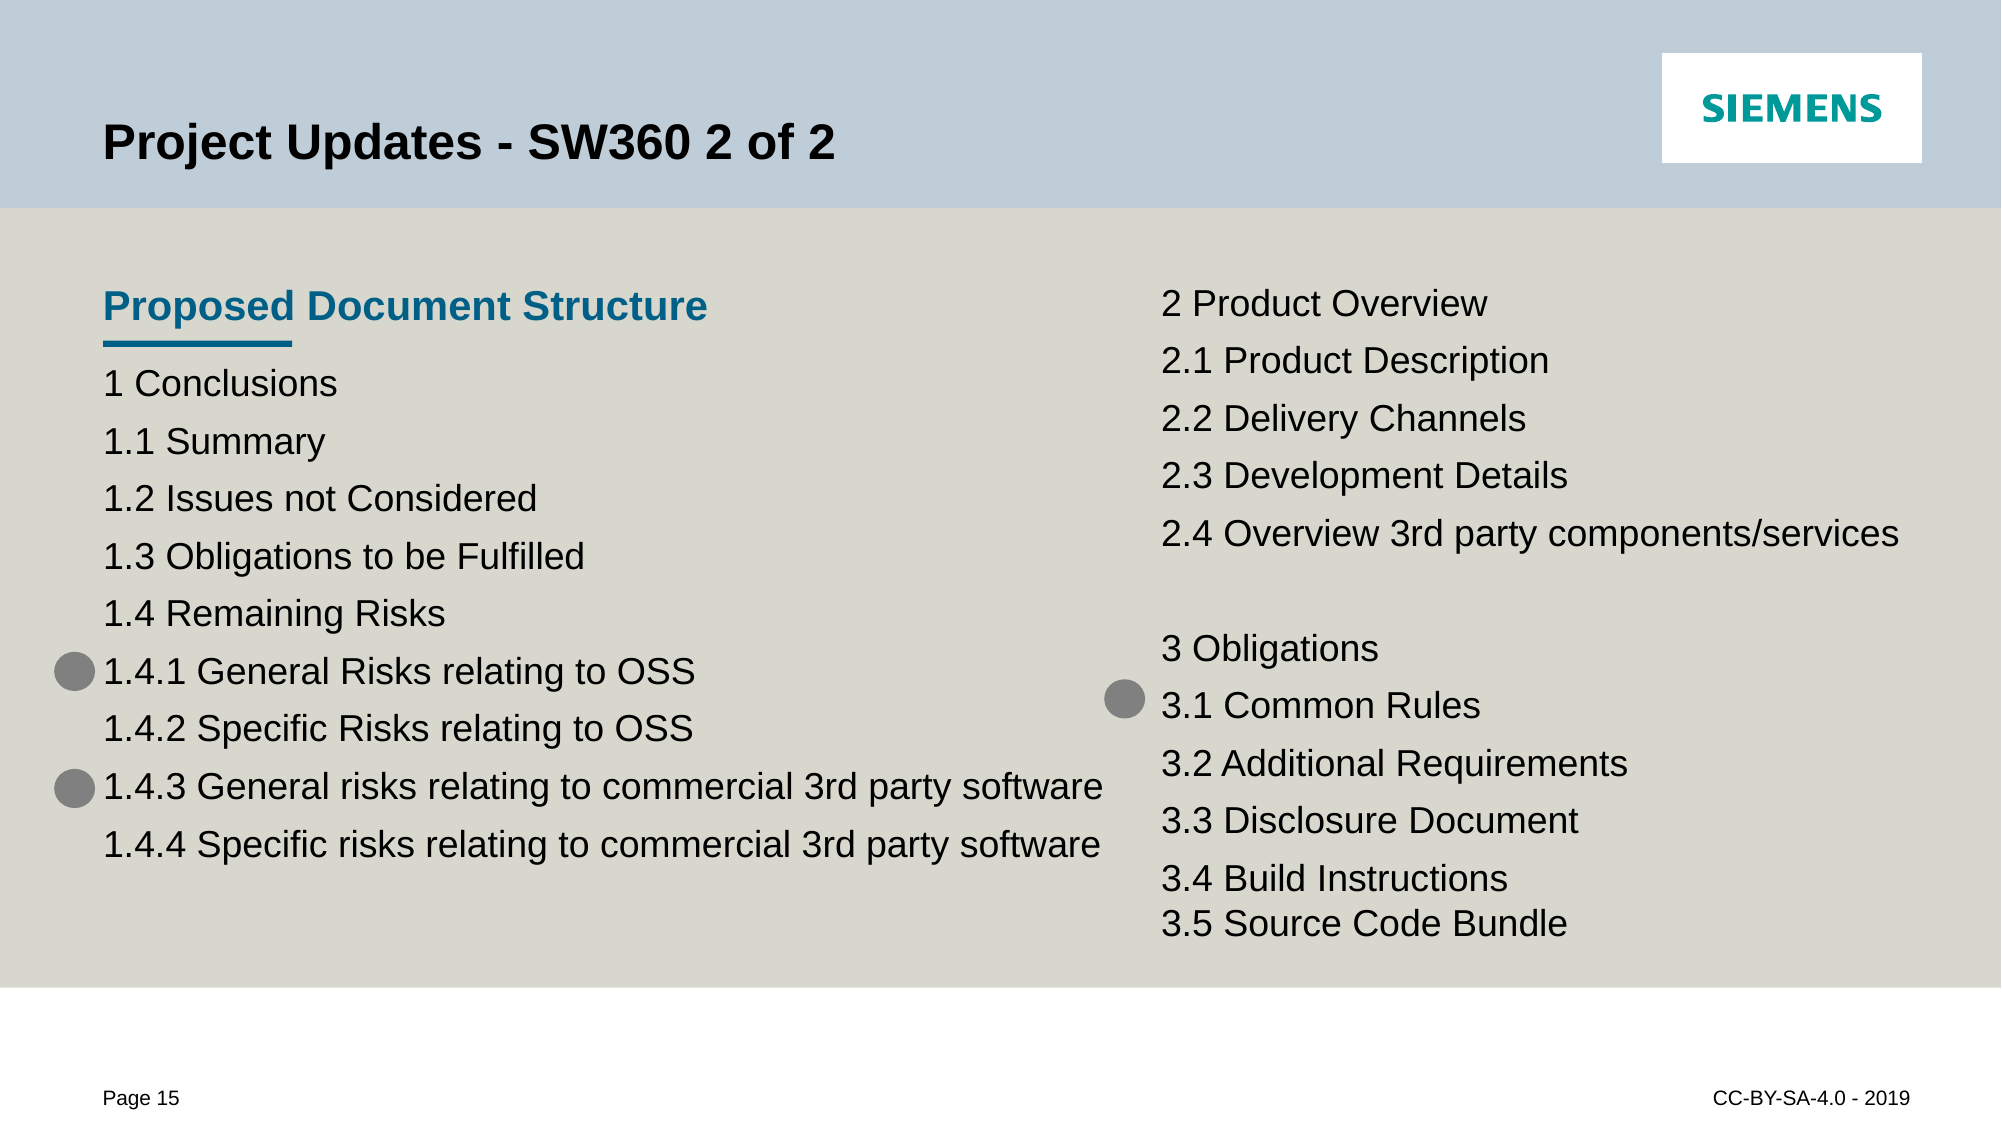

# Project Updates - SW360 2 of 2
2 Product Overview
2.1 Product Description
2.2 Delivery Channels
2.3 Development Details
2.4 Overview 3rd party components/services
3 Obligations
3.1 Common Rules
3.2 Additional Requirements
3.3 Disclosure Document
3.4 Build Instructions
3.5 Source Code Bundle
Proposed Document Structure
1 Conclusions
1.1 Summary
1.2 Issues not Considered
1.3 Obligations to be Fulfilled
1.4 Remaining Risks
1.4.1 General Risks relating to OSS
1.4.2 Specific Risks relating to OSS
1.4.3 General risks relating to commercial 3rd party software
1.4.4 Specific risks relating to commercial 3rd party software